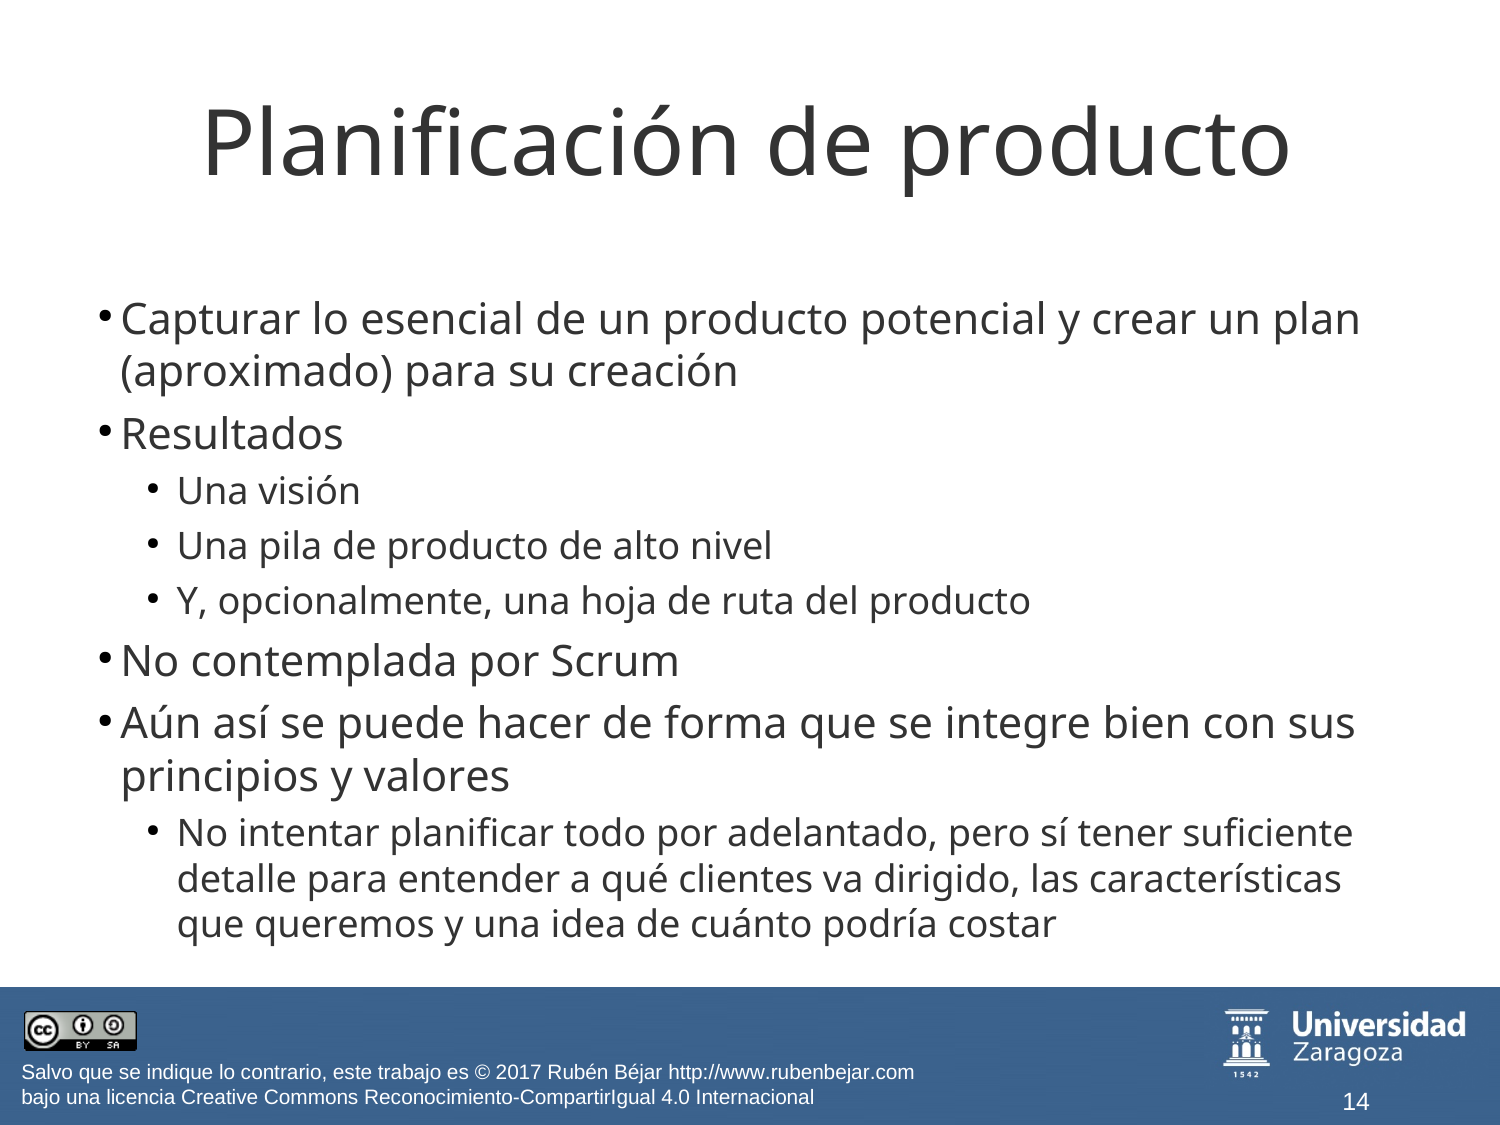

# Planificación de producto
Capturar lo esencial de un producto potencial y crear un plan (aproximado) para su creación
Resultados
Una visión
Una pila de producto de alto nivel
Y, opcionalmente, una hoja de ruta del producto
No contemplada por Scrum
Aún así se puede hacer de forma que se integre bien con sus principios y valores
No intentar planificar todo por adelantado, pero sí tener suficiente detalle para entender a qué clientes va dirigido, las características que queremos y una idea de cuánto podría costar